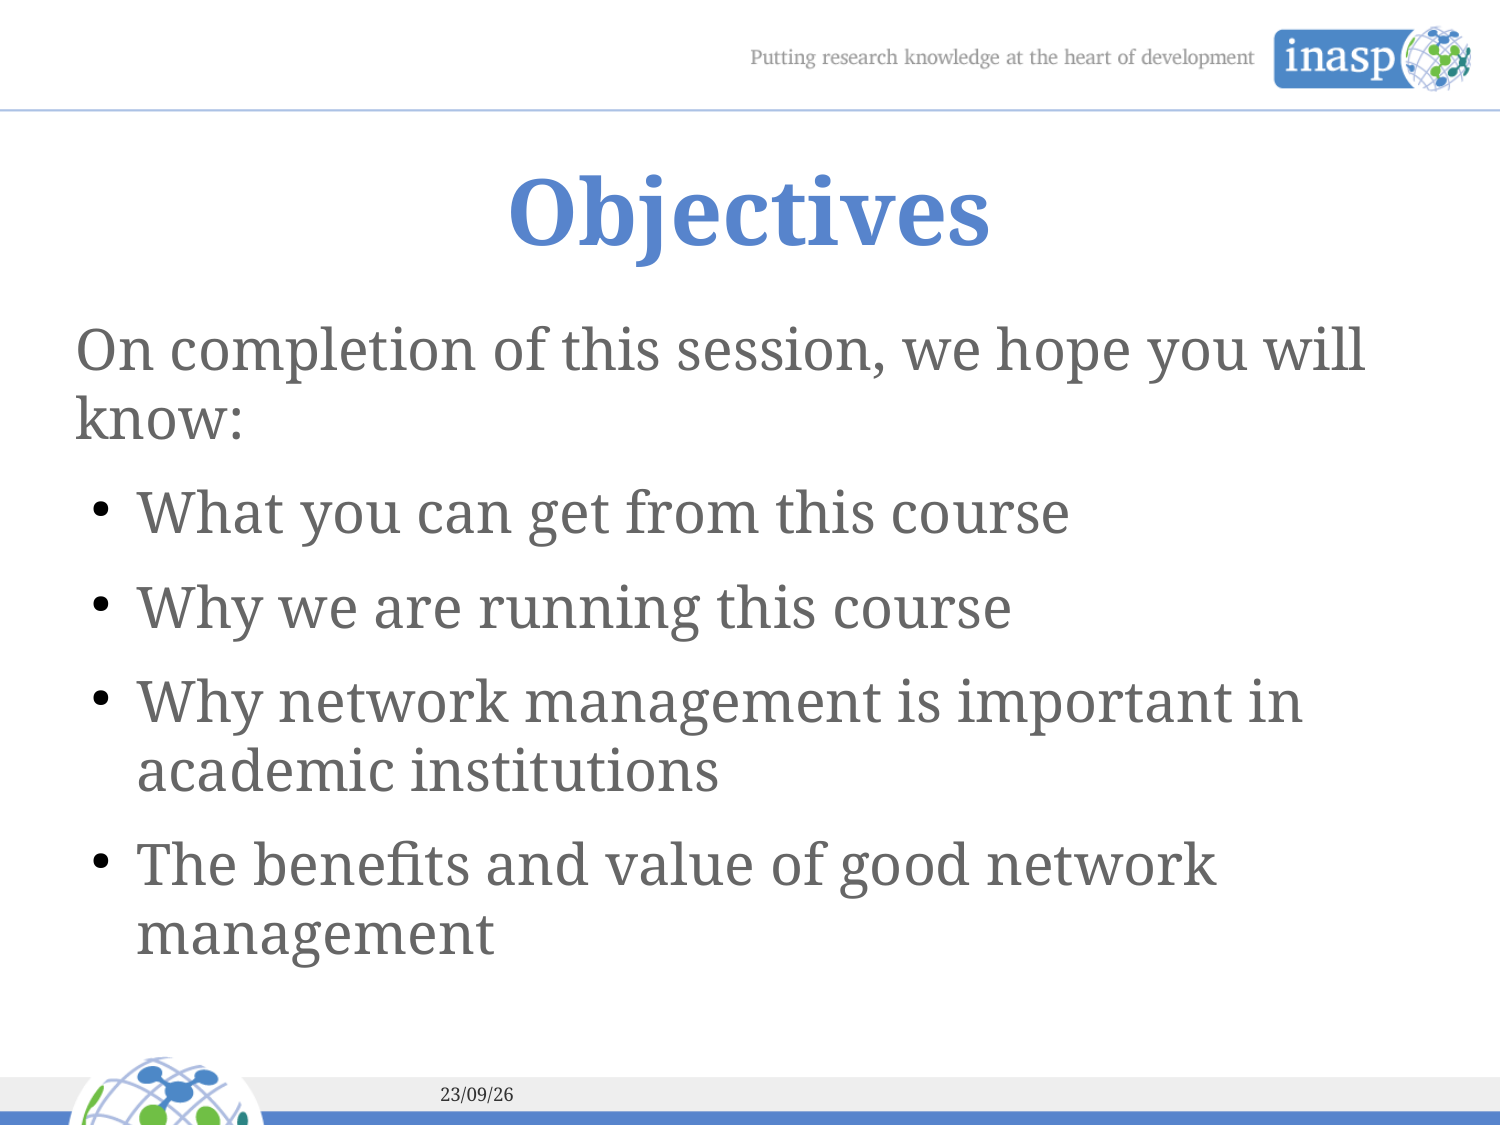

# Objectives
On completion of this session, we hope you will know:
What you can get from this course
Why we are running this course
Why network management is important in academic institutions
The benefits and value of good network management